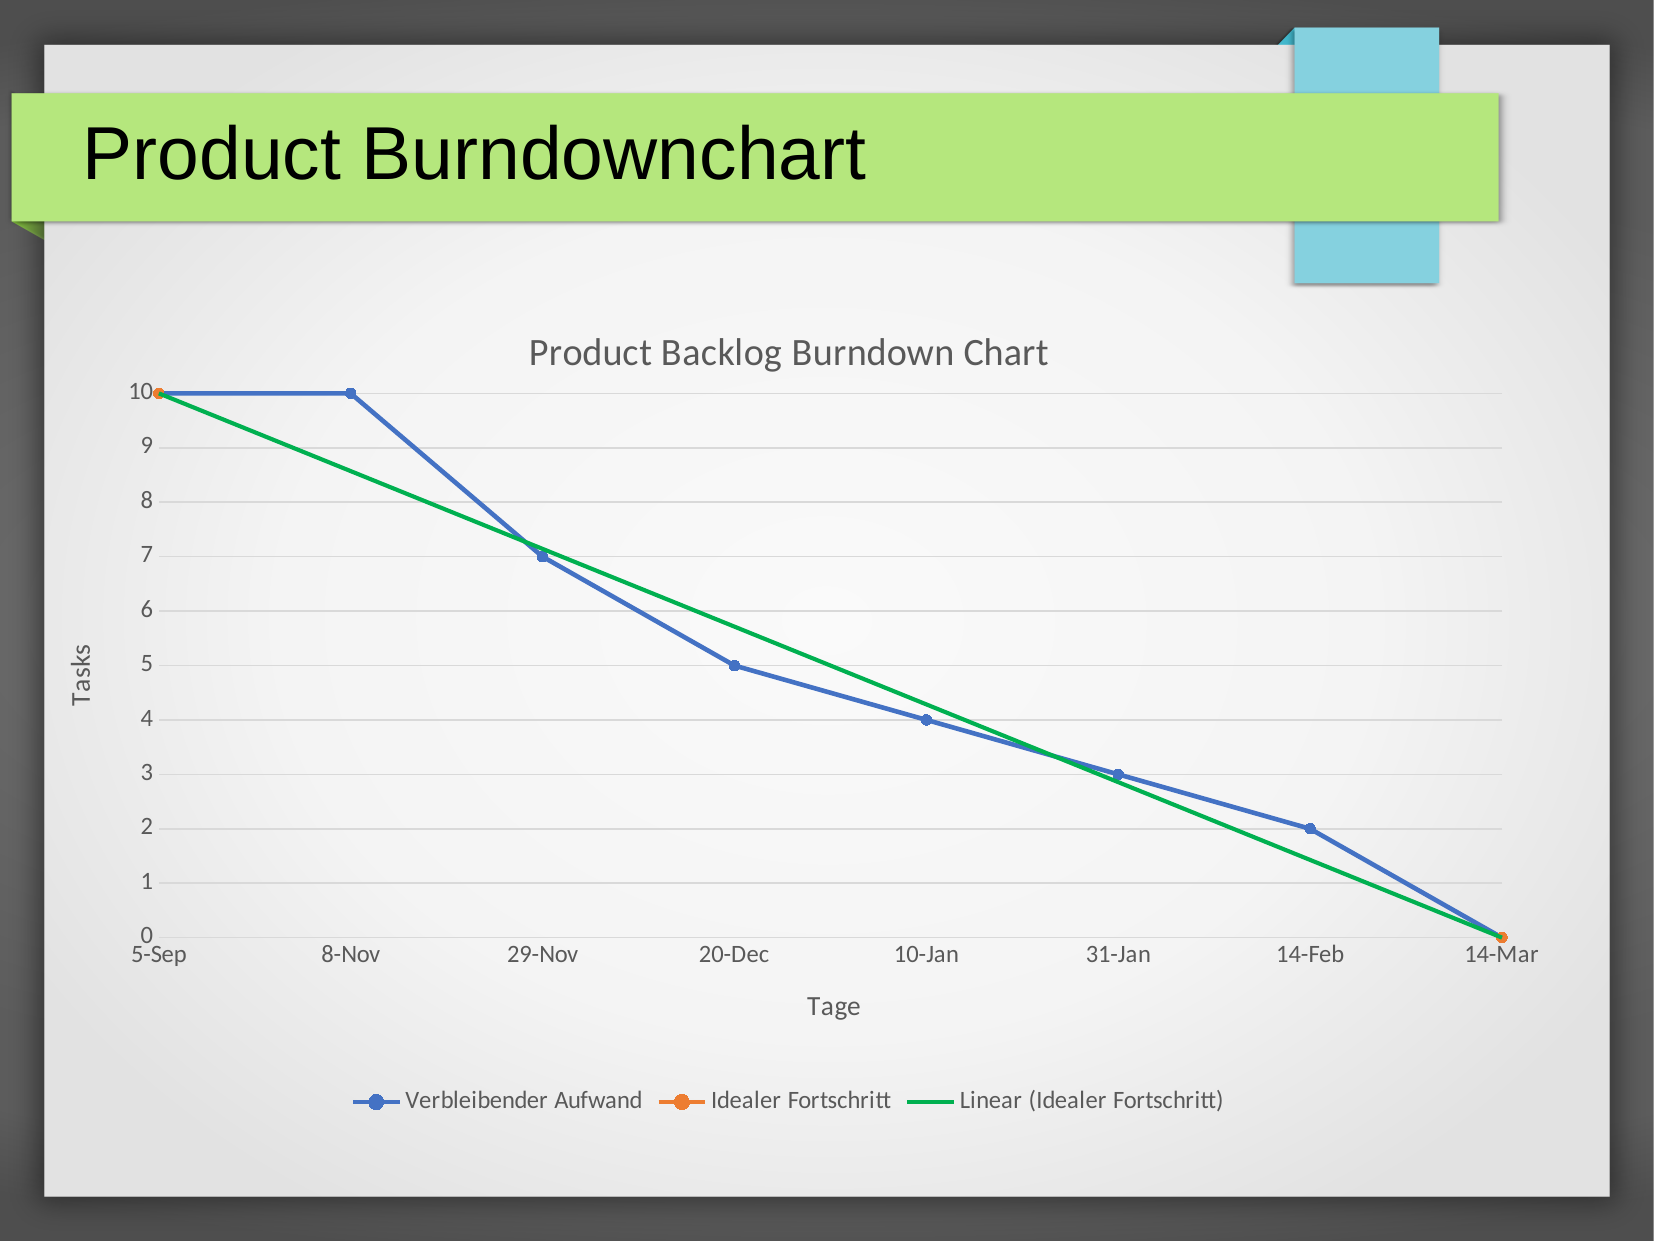

# Product Burndownchart
### Chart: Product Backlog Burndown Chart
| Category | Verbleibender Aufwand | Idealer Fortschritt |
|---|---|---|
| 5-Sep | 10.0 | 10.0 |
| 8-Nov | 10.0 | None |
| 29-Nov | 7.0 | None |
| 20-Dec | 5.0 | None |
| 10-Jan | 4.0 | None |
| 31-Jan | 3.0 | None |
| 14-Feb | 2.0 | None |
| 14-Mar | 0.0 | 0.0 |